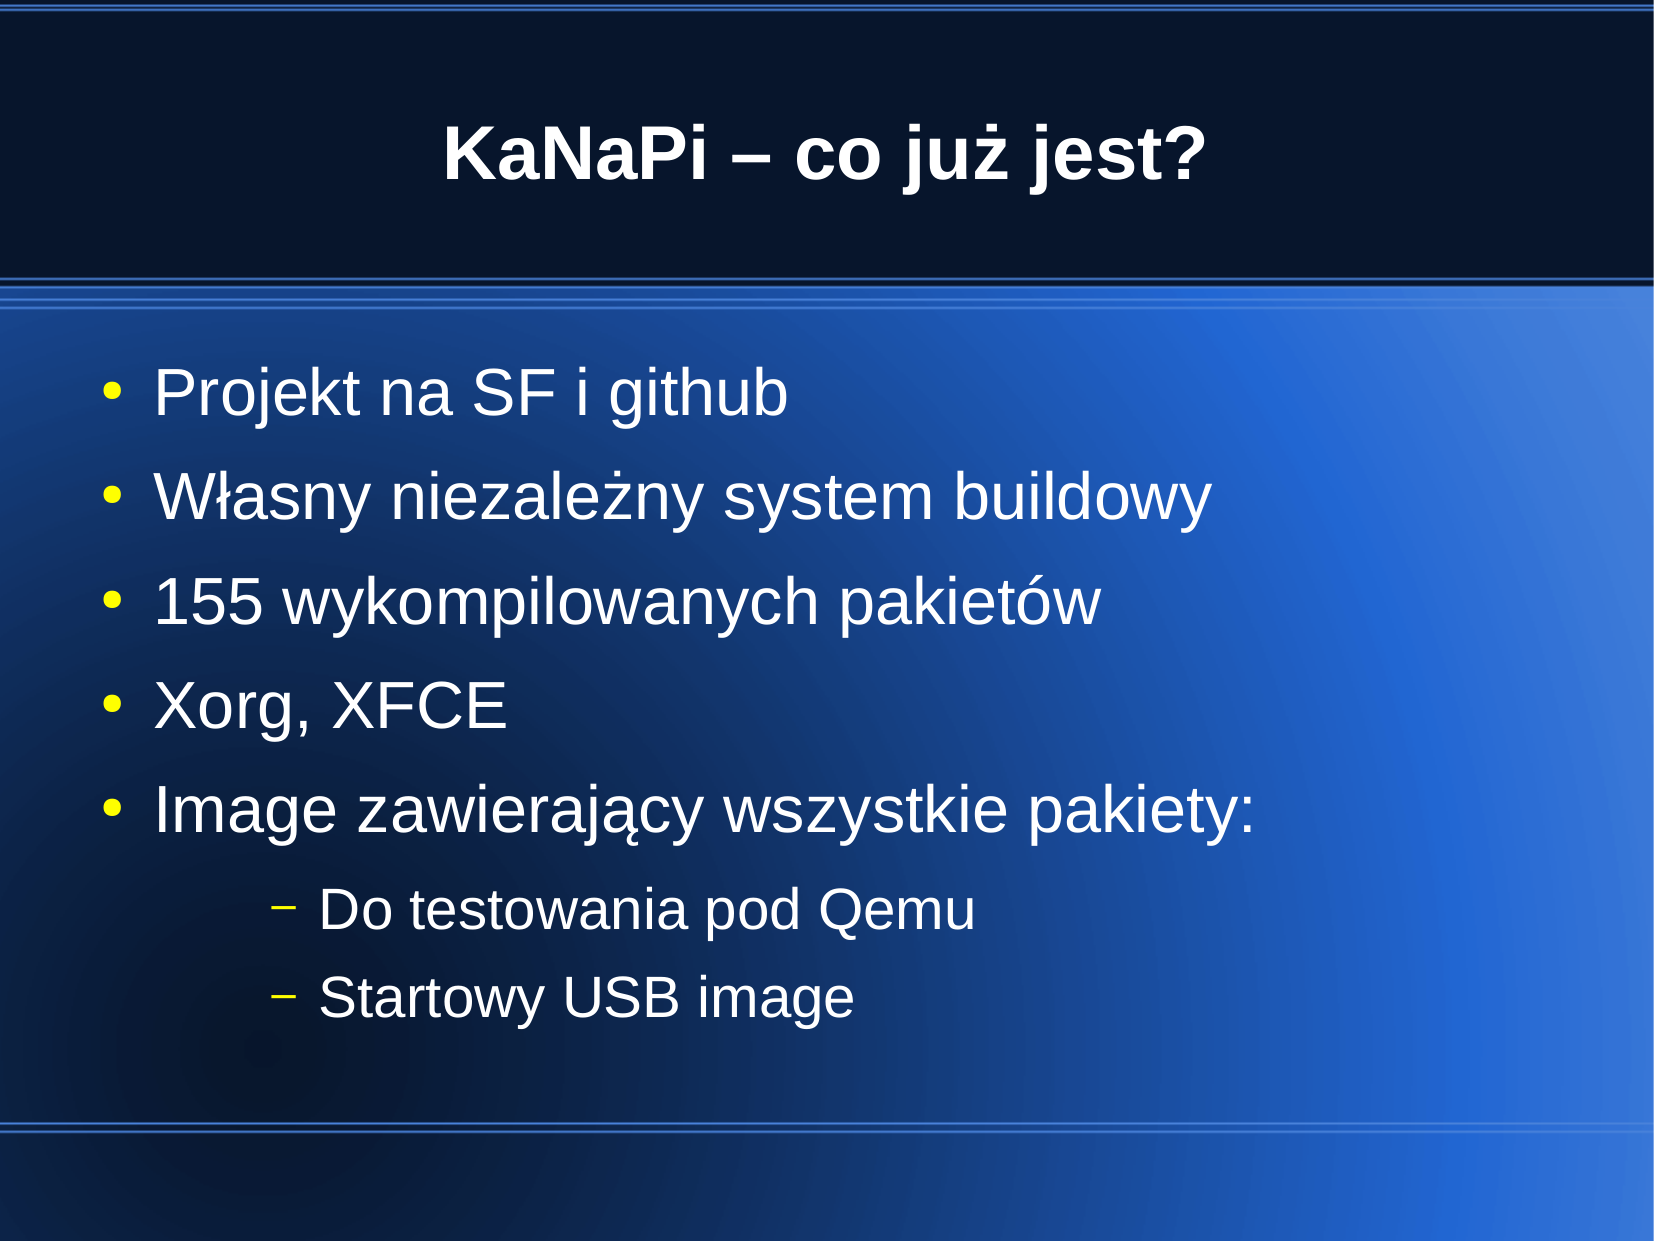

# KaNaPi – co już jest?
Projekt na SF i github
Własny niezależny system buildowy
155 wykompilowanych pakietów
Xorg, XFCE
Image zawierający wszystkie pakiety:
Do testowania pod Qemu
Startowy USB image